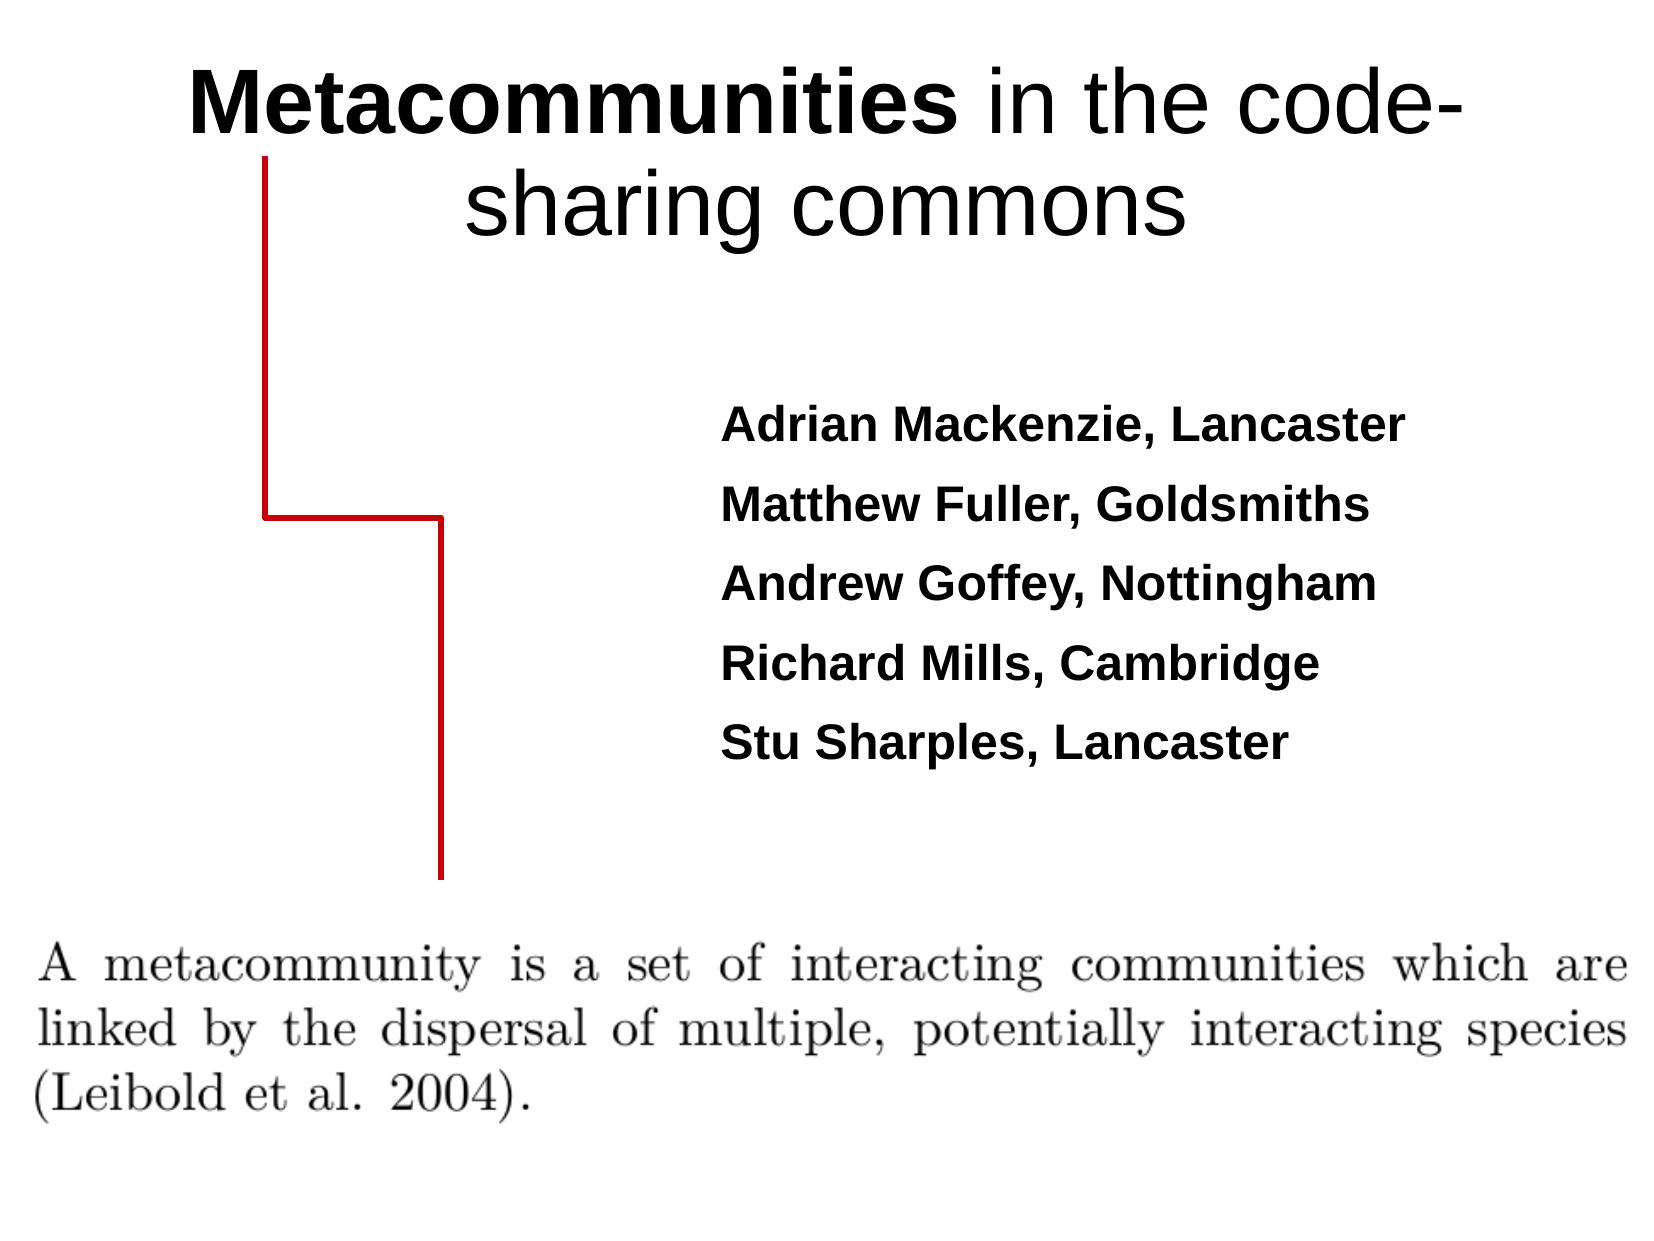

# Metacommunities in the code-sharing commons
Adrian Mackenzie, Lancaster
Matthew Fuller, Goldsmiths
Andrew Goffey, Nottingham
Richard Mills, Cambridge
Stu Sharples, Lancaster